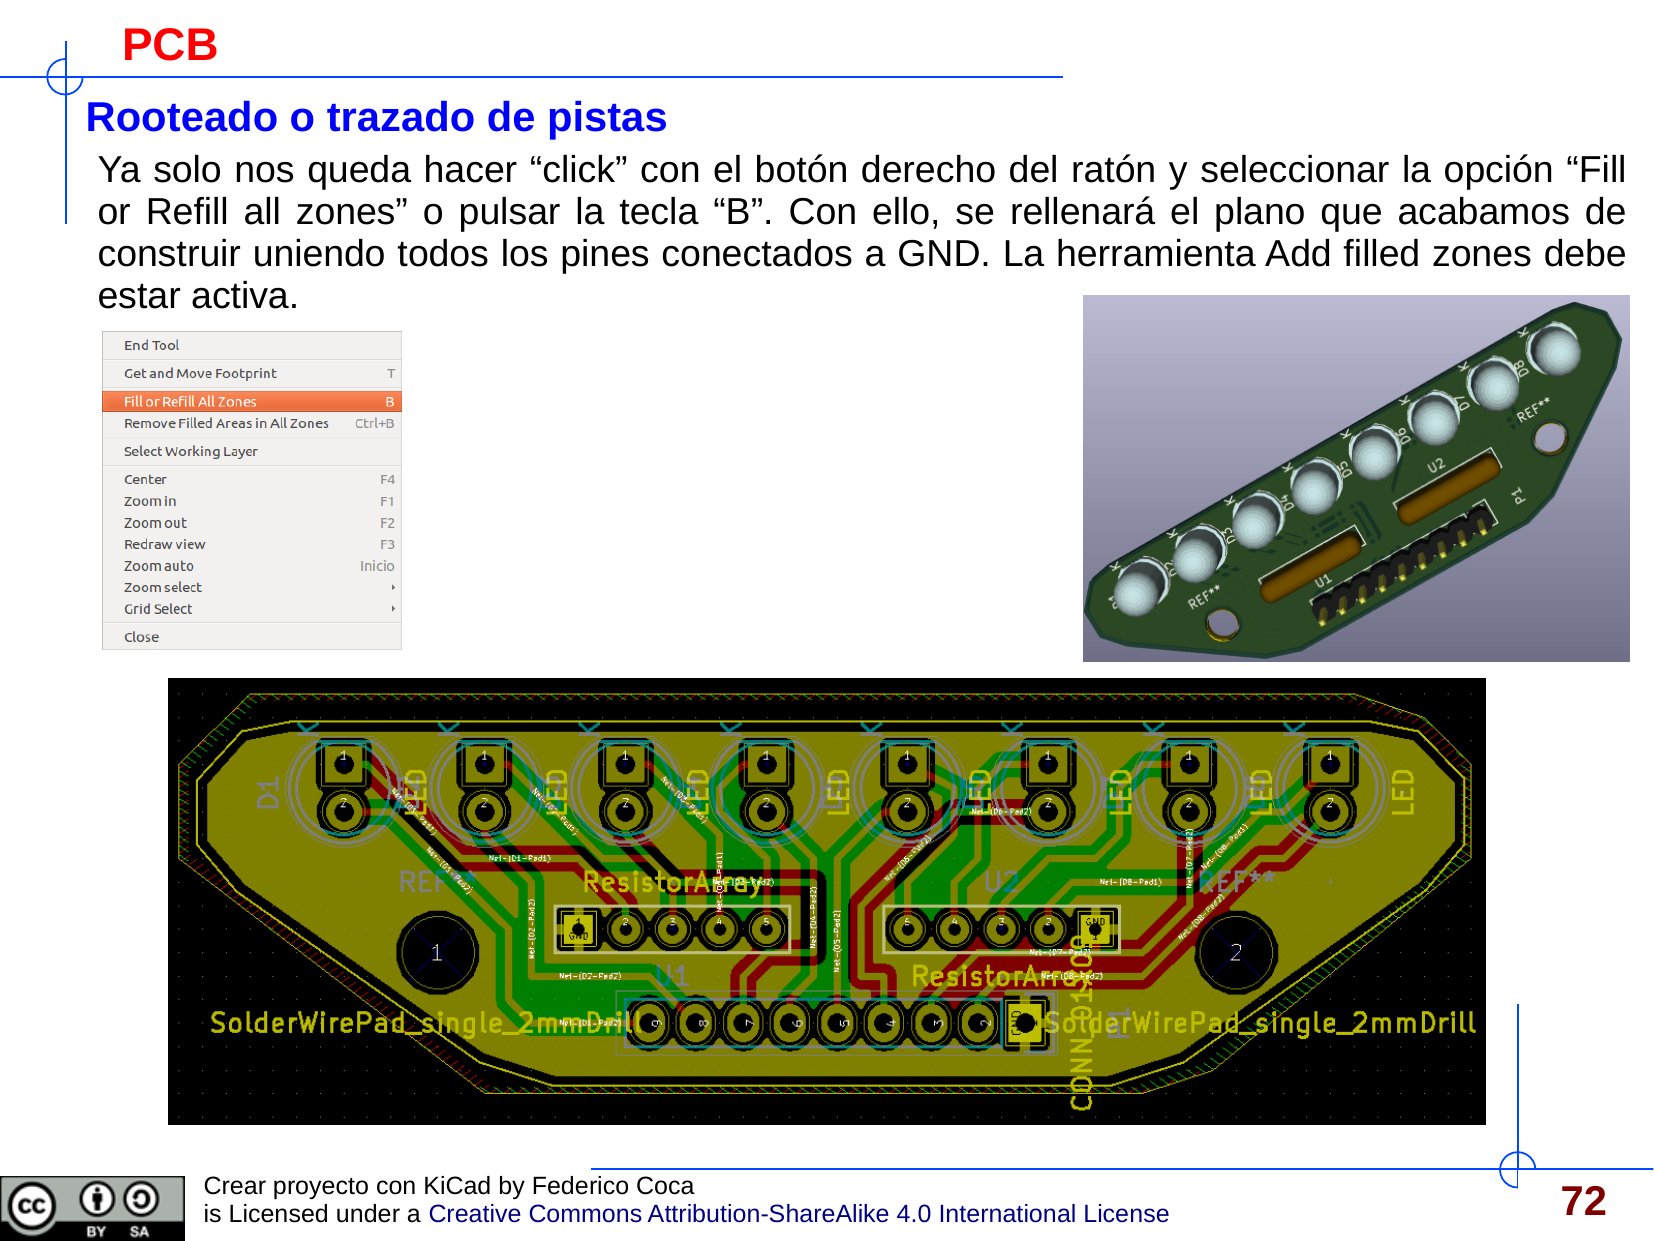

PCB
Rooteado o trazado de pistas
Ya solo nos queda hacer “click” con el botón derecho del ratón y seleccionar la opción “Fill or Refill all zones” o pulsar la tecla “B”. Con ello, se rellenará el plano que acabamos de construir uniendo todos los pines conectados a GND. La herramienta Add filled zones debe estar activa.
Crear proyecto con KiCad by Federico Coca
is Licensed under a Creative Commons Attribution-ShareAlike 4.0 International License